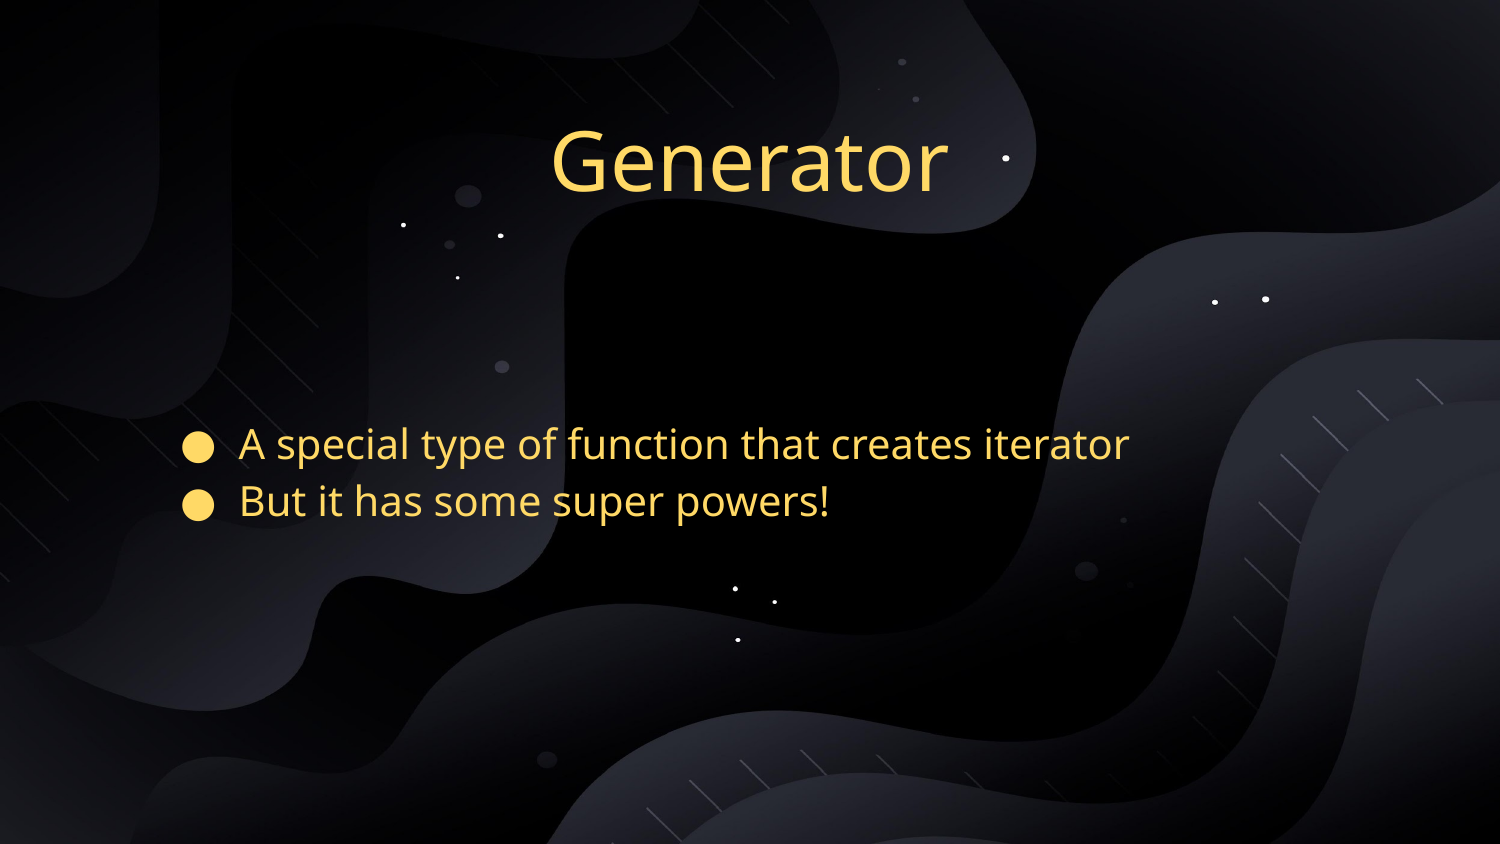

# Generator
A special type of function that creates iterator
But it has some super powers!